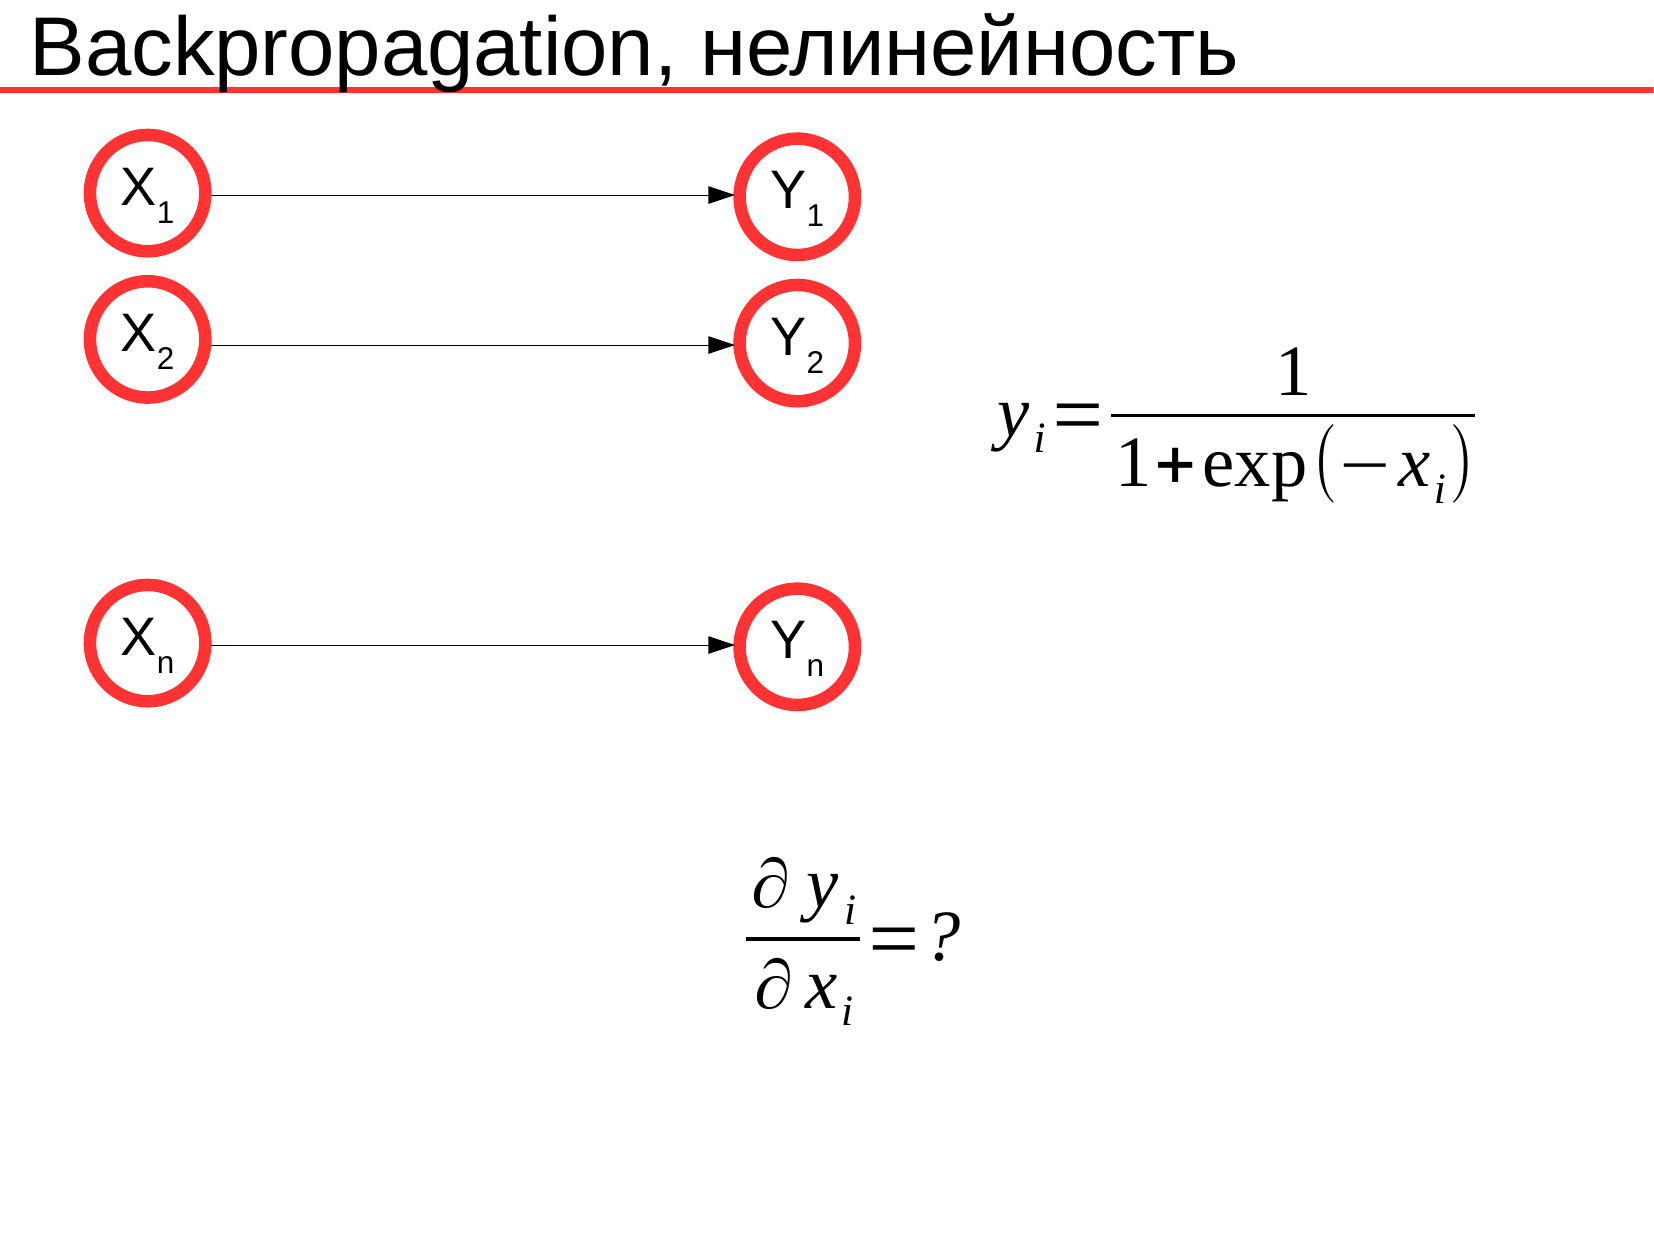

# Backpropagation, нелинейность
X1
Y1
X2
Y2
Xn
Yn